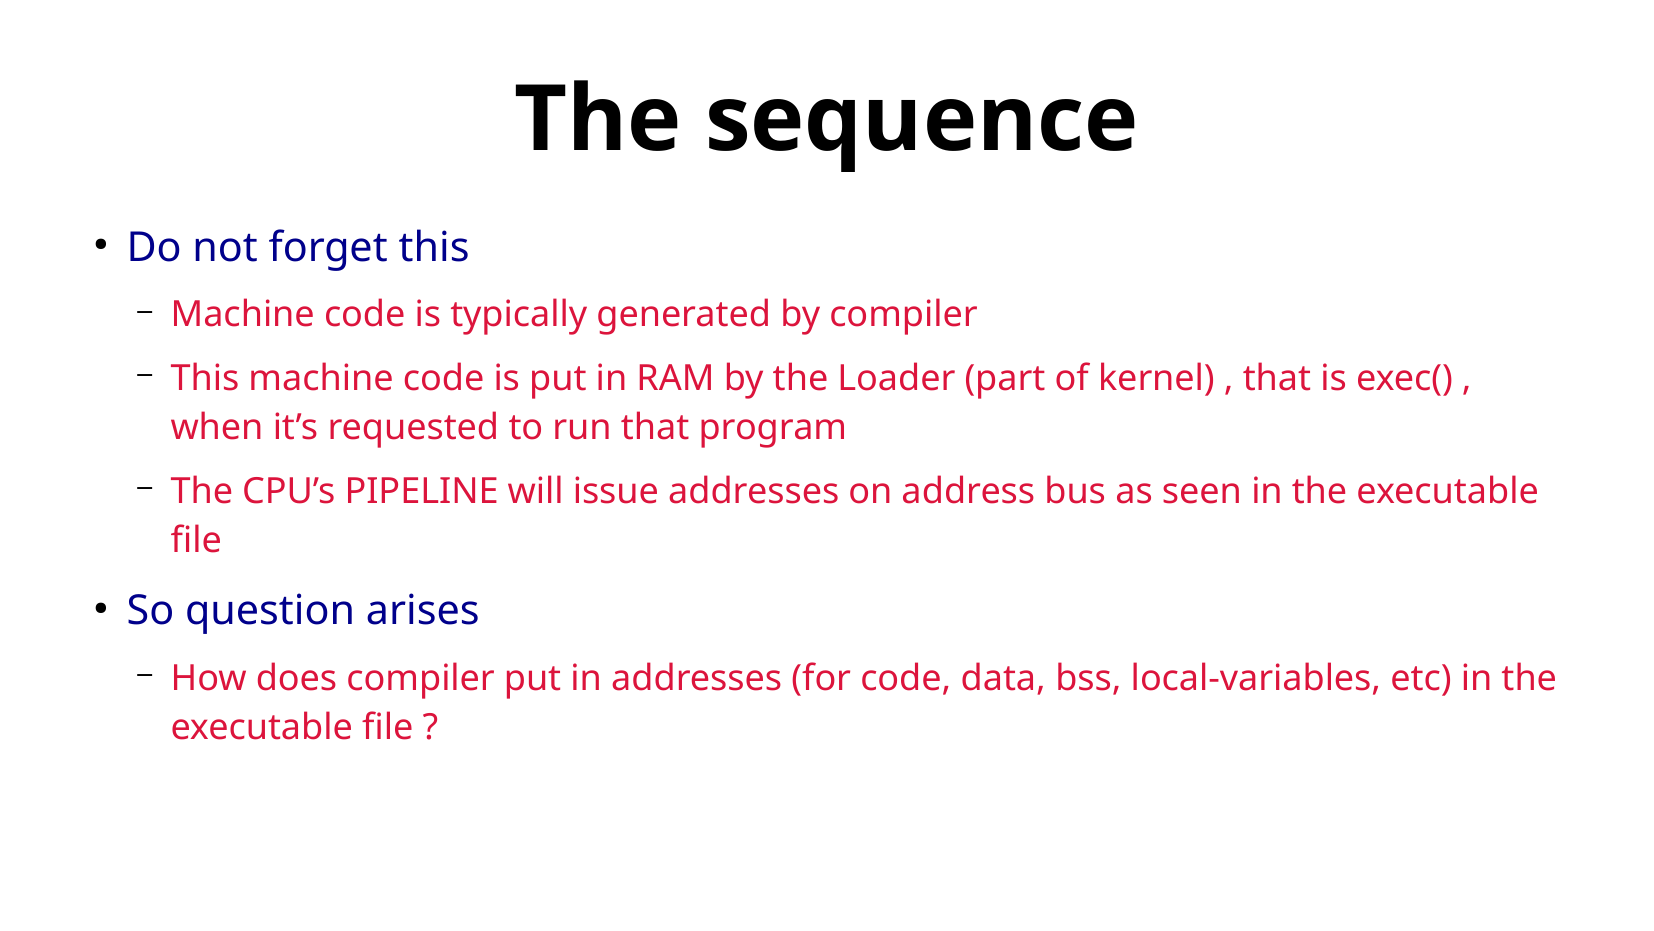

# The sequence
Do not forget this
Machine code is typically generated by compiler
This machine code is put in RAM by the Loader (part of kernel) , that is exec() , when it’s requested to run that program
The CPU’s PIPELINE will issue addresses on address bus as seen in the executable file
So question arises
How does compiler put in addresses (for code, data, bss, local-variables, etc) in the executable file ?